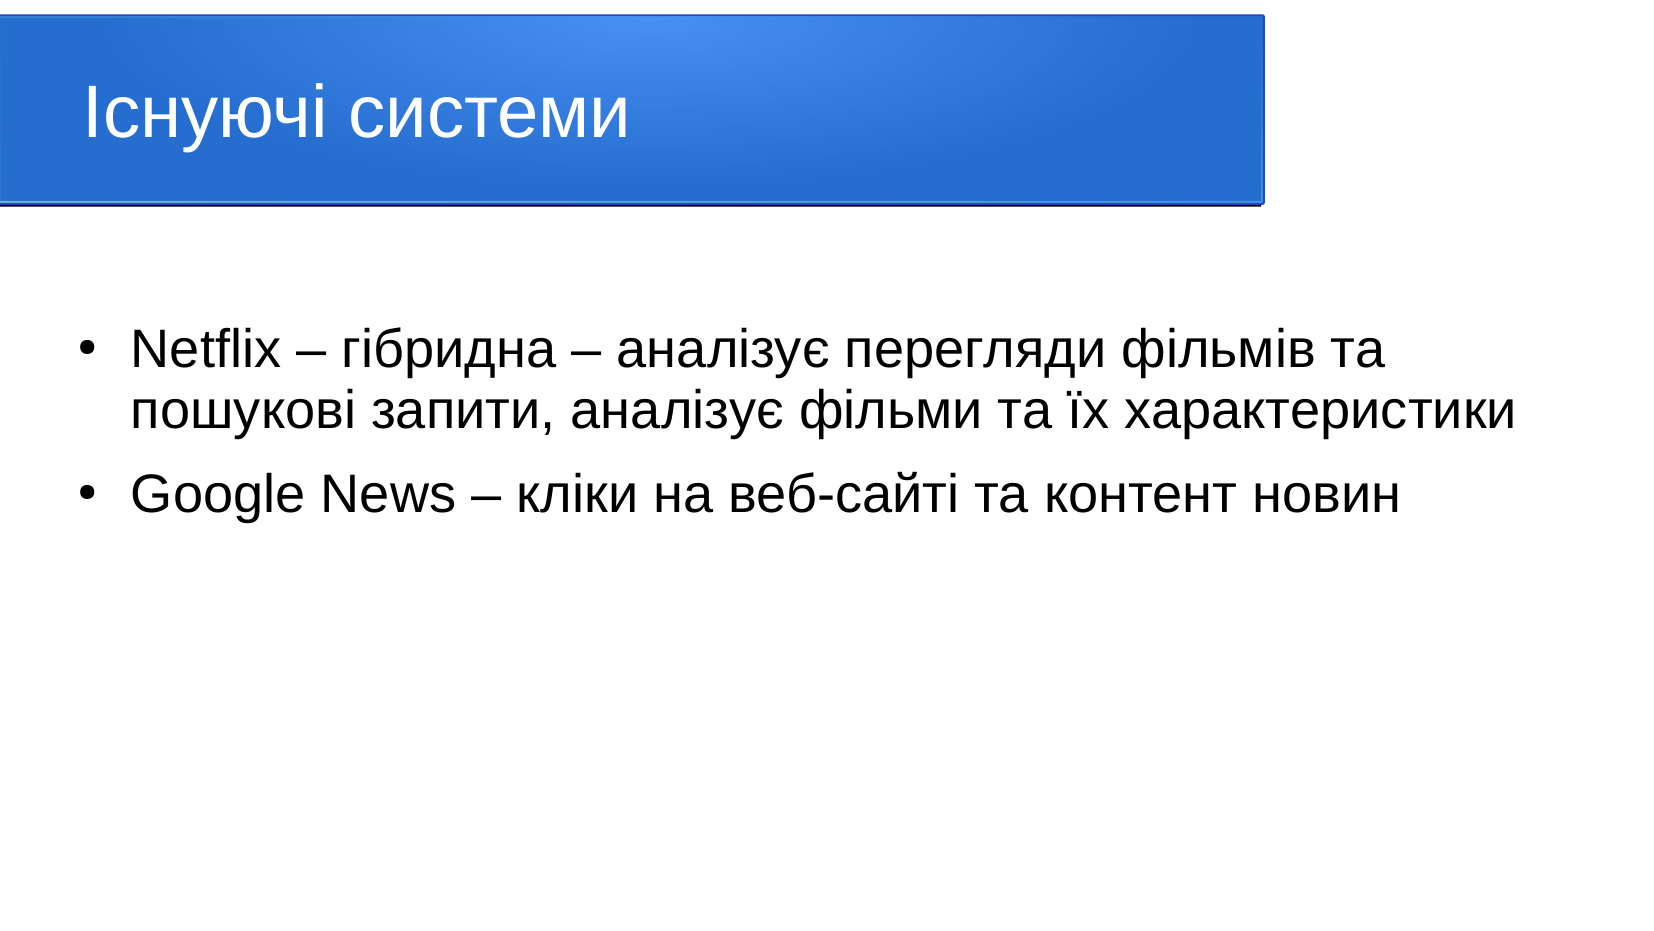

# Існуючі системи
Netflix – гібридна – аналізує перегляди фільмів та пошукові запити, аналізує фільми та їх характеристики
Google News – кліки на веб-сайті та контент новин